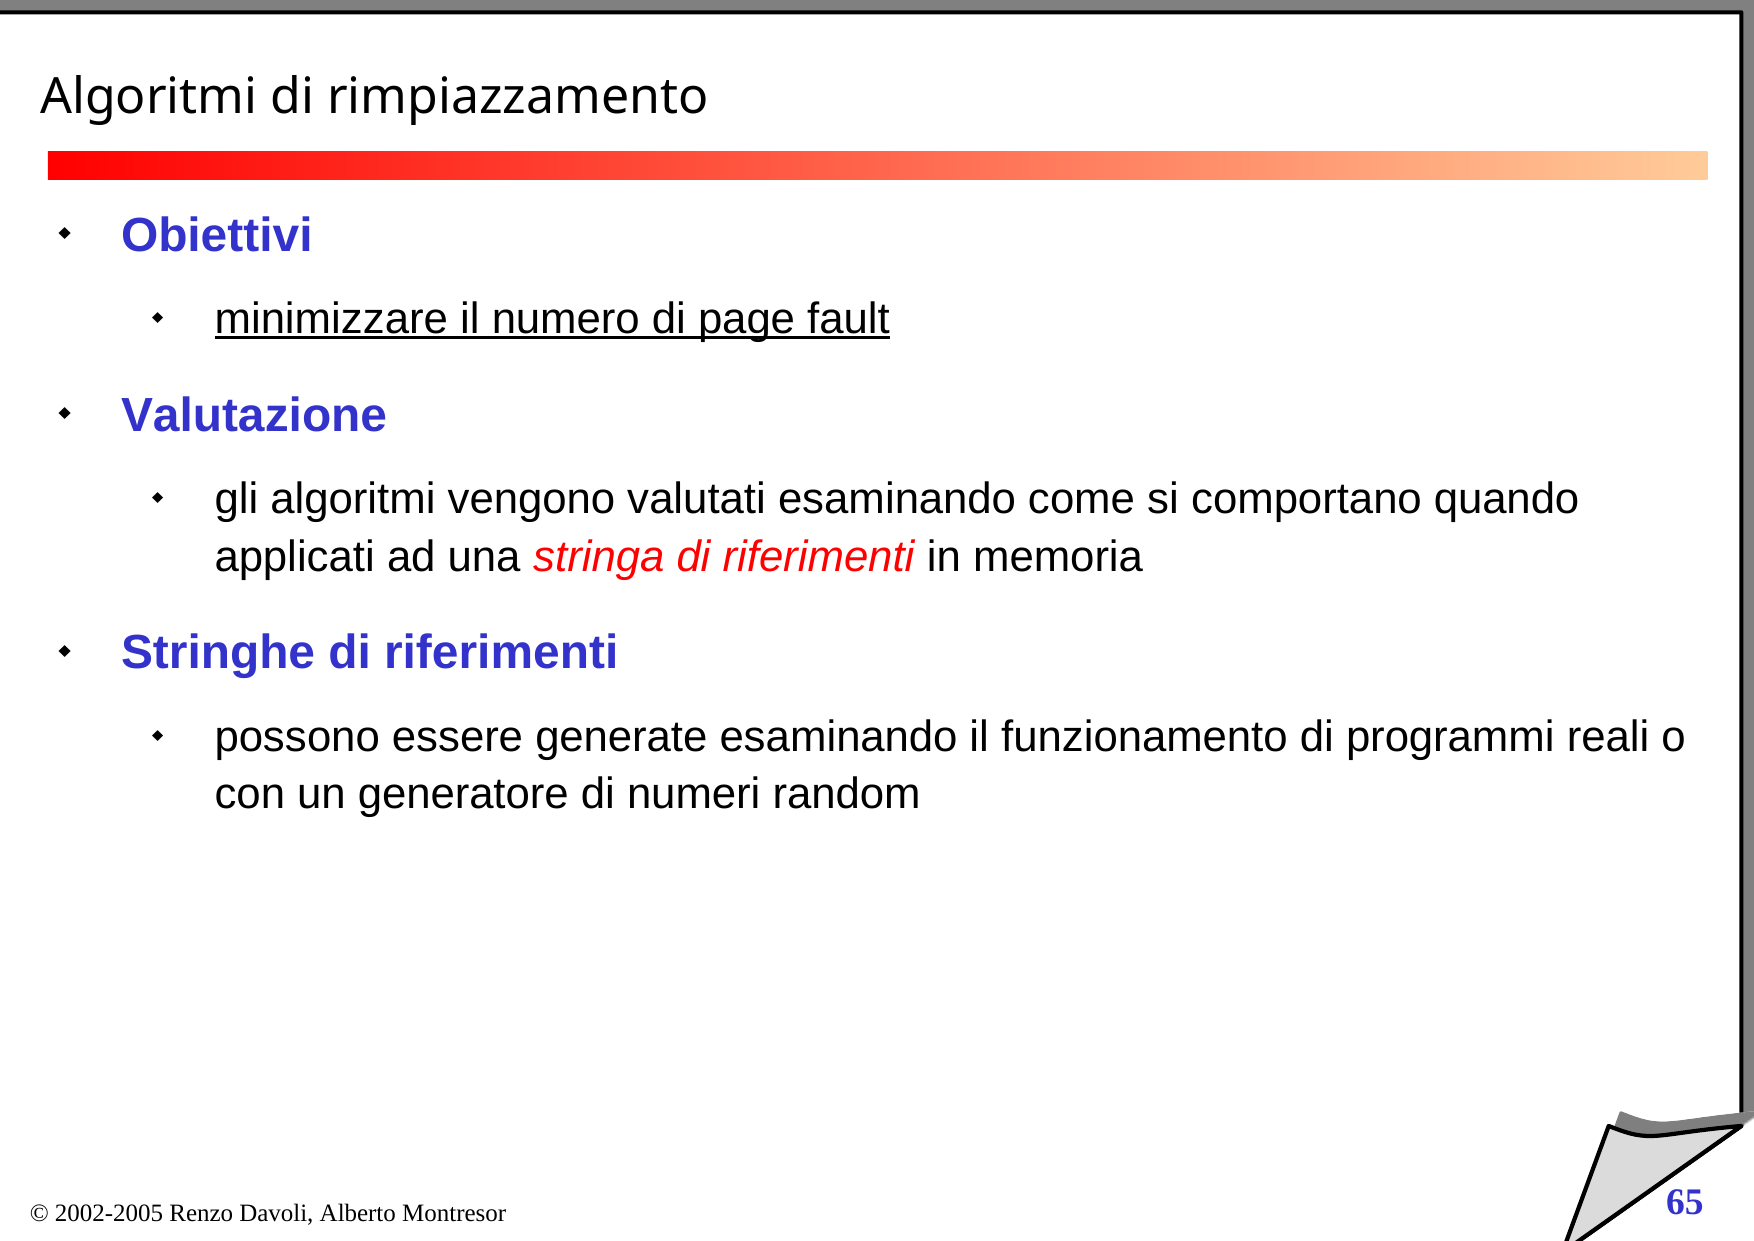

# Algoritmi di rimpiazzamento
Obiettivi
minimizzare il numero di page fault
Valutazione
gli algoritmi vengono valutati esaminando come si comportano quando applicati ad una stringa di riferimenti in memoria
Stringhe di riferimenti
possono essere generate esaminando il funzionamento di programmi reali o con un generatore di numeri random